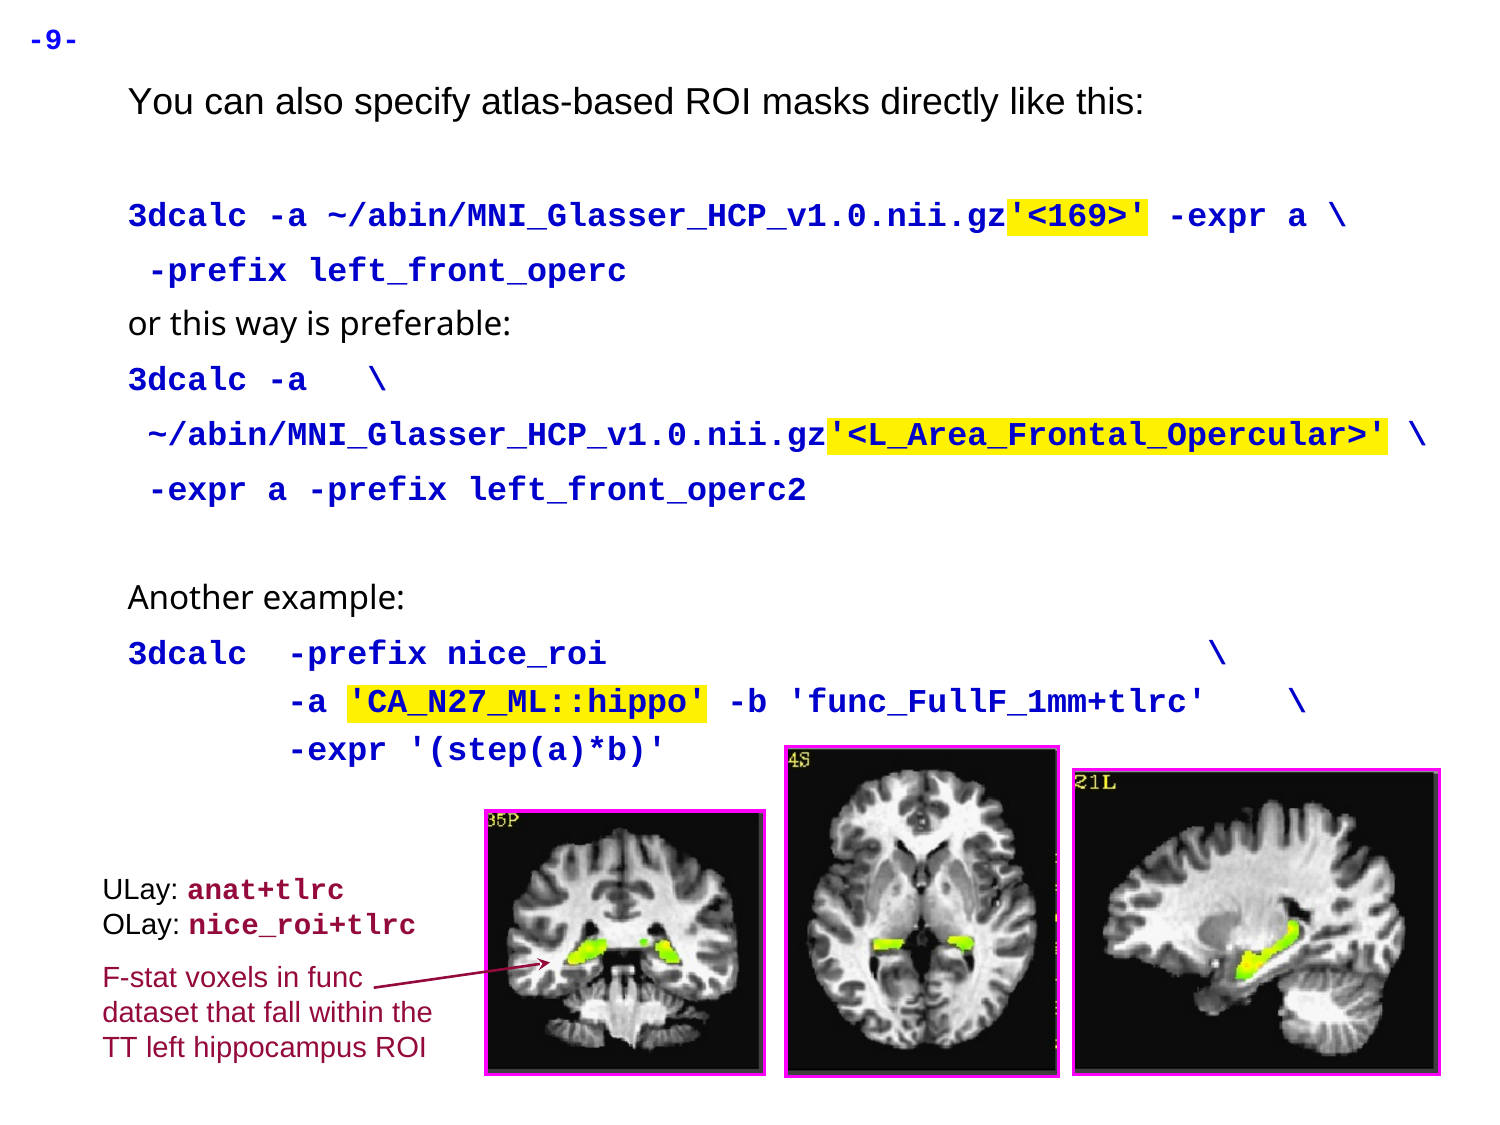

# You can also specify atlas-based ROI masks directly like this:
3dcalc -a ~/abin/MNI_Glasser_HCP_v1.0.nii.gz'<169>' -expr a \
 -prefix left_front_operc
or this way is preferable:
3dcalc -a \
 ~/abin/MNI_Glasser_HCP_v1.0.nii.gz'<L_Area_Frontal_Opercular>' \
 -expr a -prefix left_front_operc2
Another example:
3dcalc -prefix nice_roi 			 \
 -a 'CA_N27_ML::hippo' -b 'func_FullF_1mm+tlrc' \
 -expr '(step(a)*b)'
ULay: anat+tlrc OLay: nice_roi+tlrc
F-stat voxels in func dataset that fall within the TT left hippocampus ROI